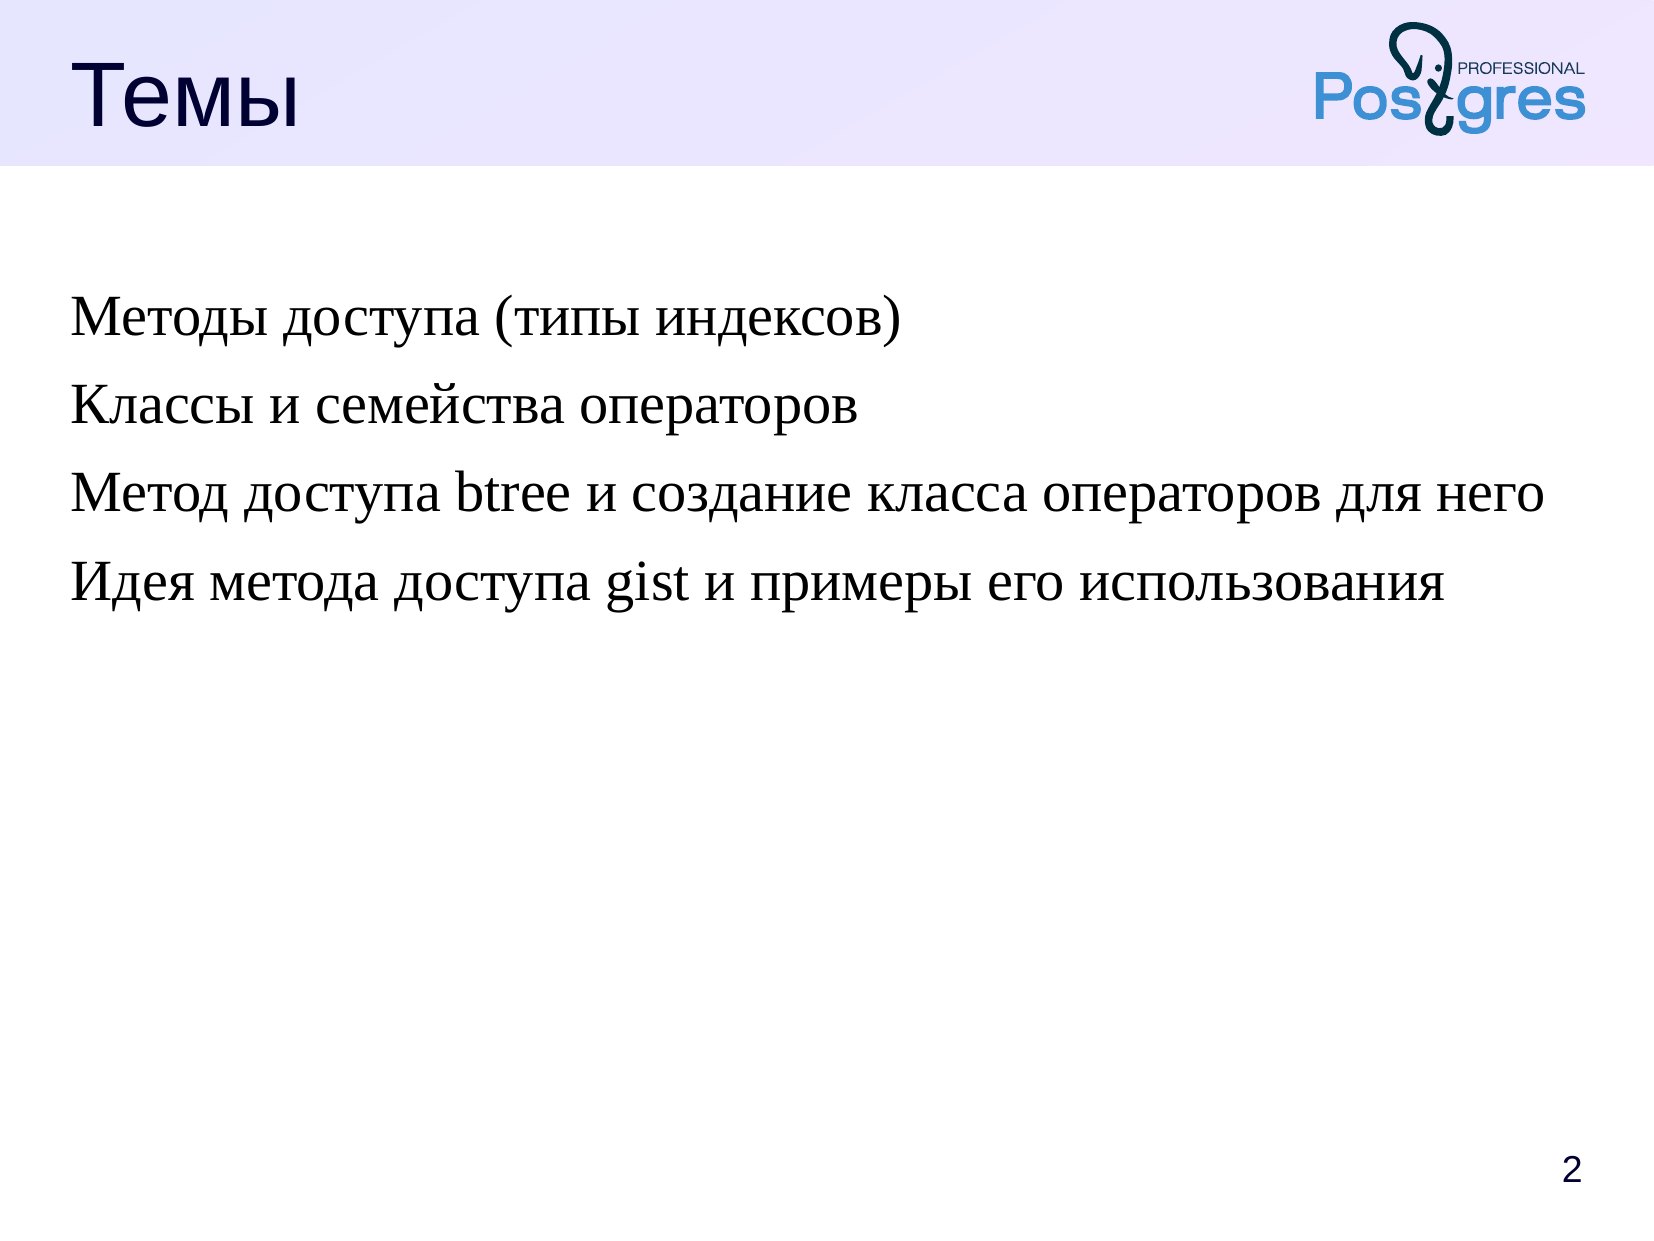

# Темы
Методы доступа (типы индексов)
Классы и семейства операторов
Метод доступа btree и создание класса операторов для него
Идея метода доступа gist и примеры его использования